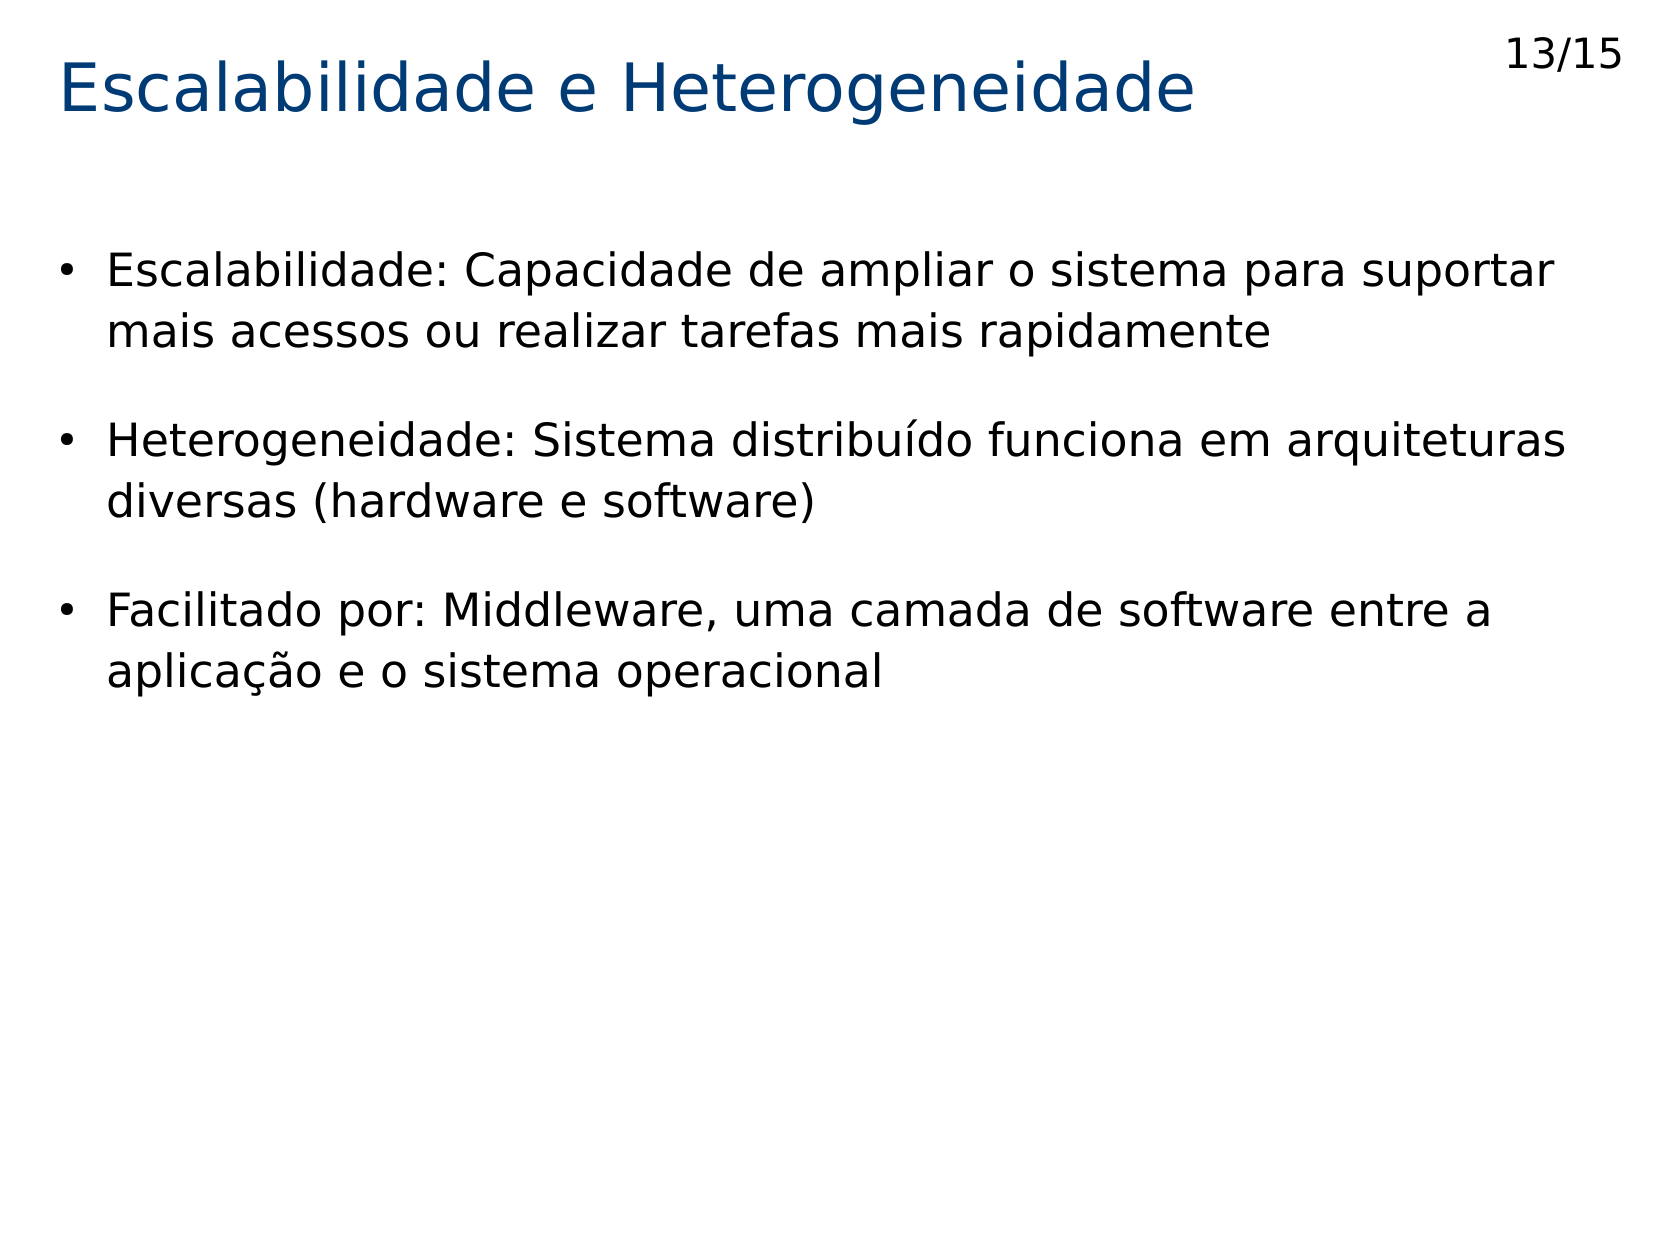

# Escalabilidade e Heterogeneidade
13
Escalabilidade: Capacidade de ampliar o sistema para suportar mais acessos ou realizar tarefas mais rapidamente
Heterogeneidade: Sistema distribuído funciona em arquiteturas diversas (hardware e software)
Facilitado por: Middleware, uma camada de software entre a aplicação e o sistema operacional